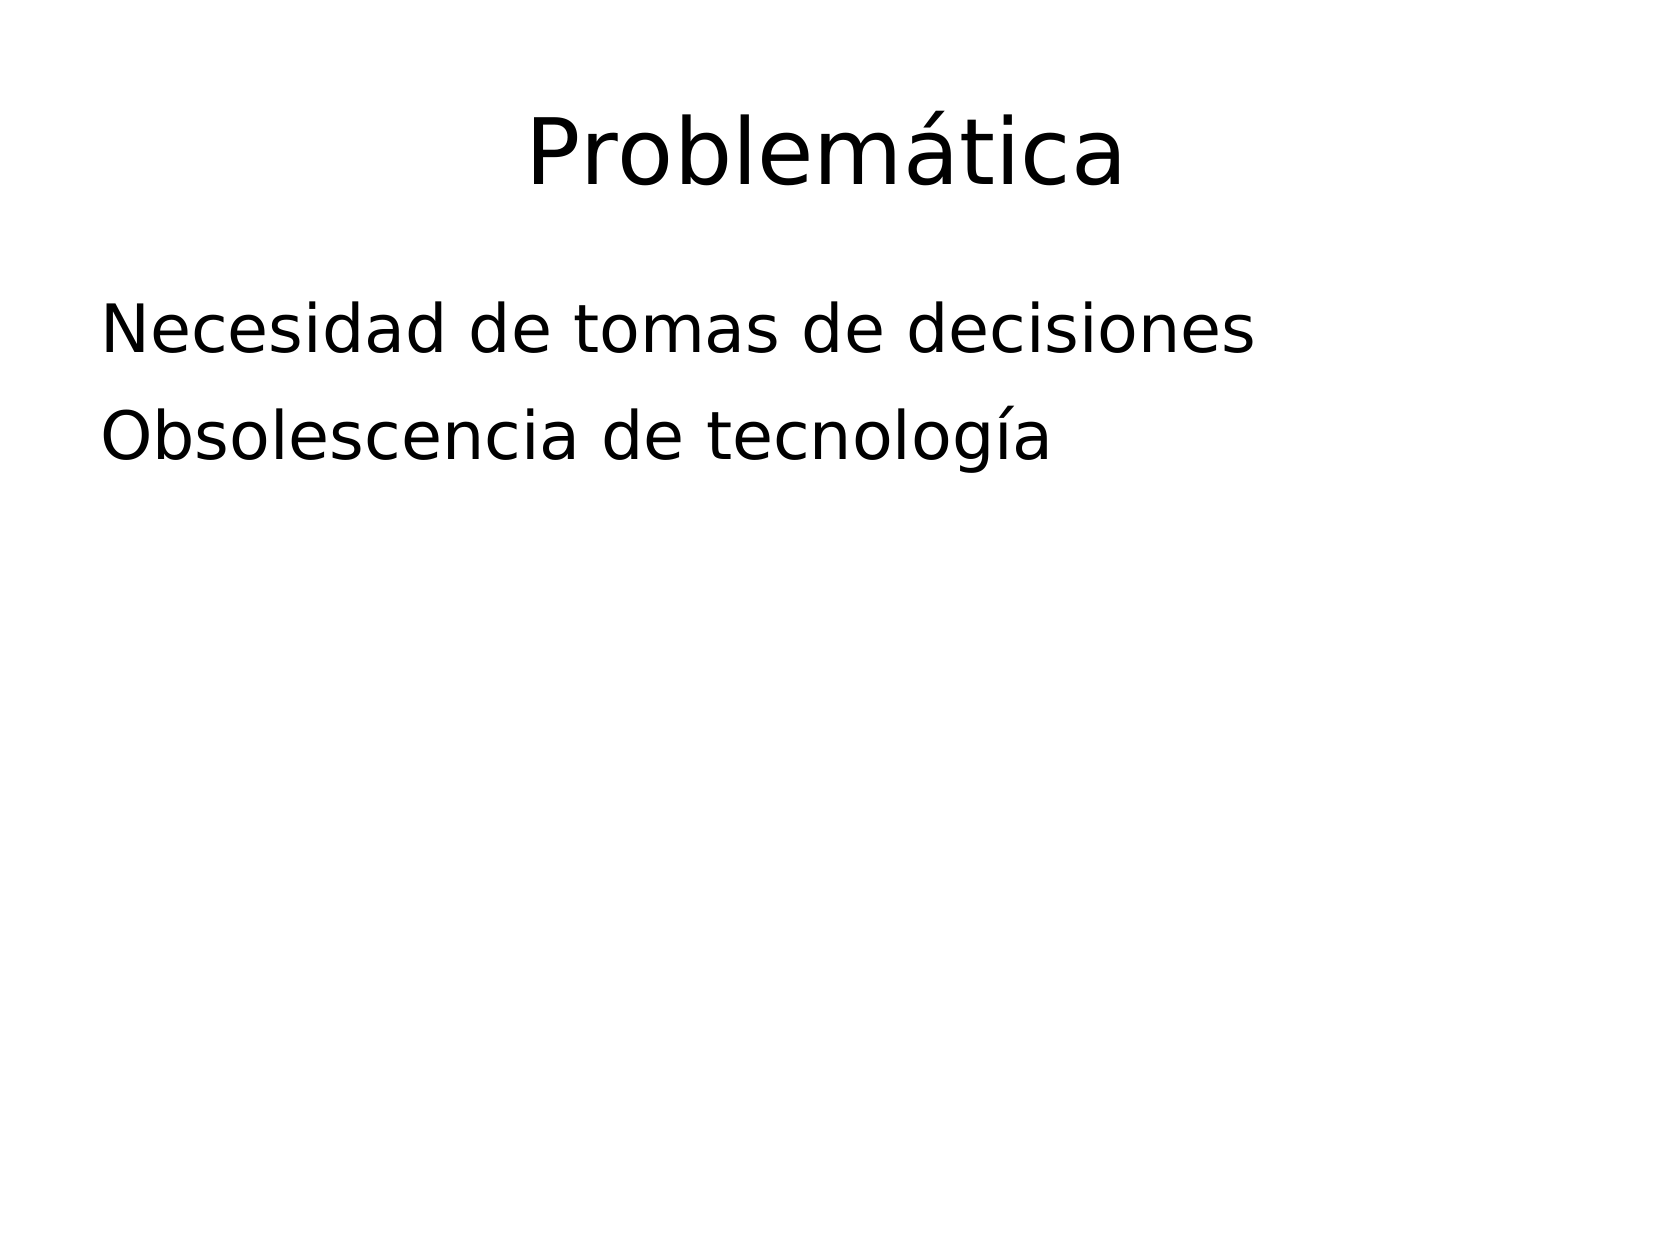

# Problemática
Necesidad de tomas de decisiones
Obsolescencia de tecnología